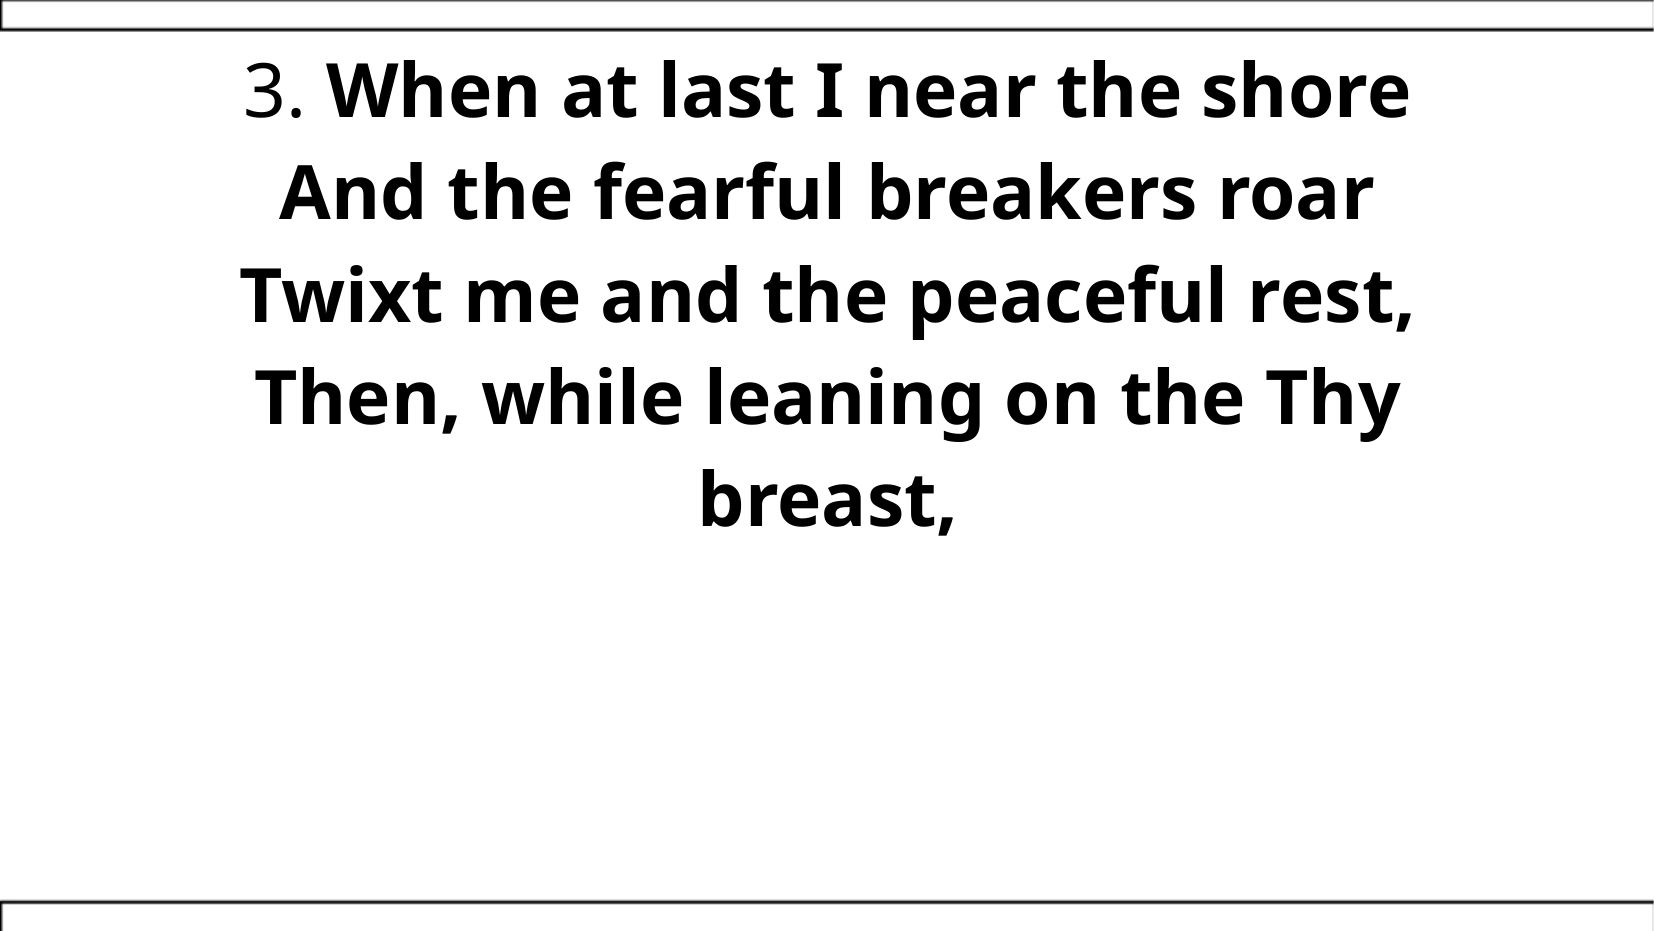

3. When at last I near the shore
And the fearful breakers roar
Twixt me and the peaceful rest,
Then, while leaning on the Thy breast,